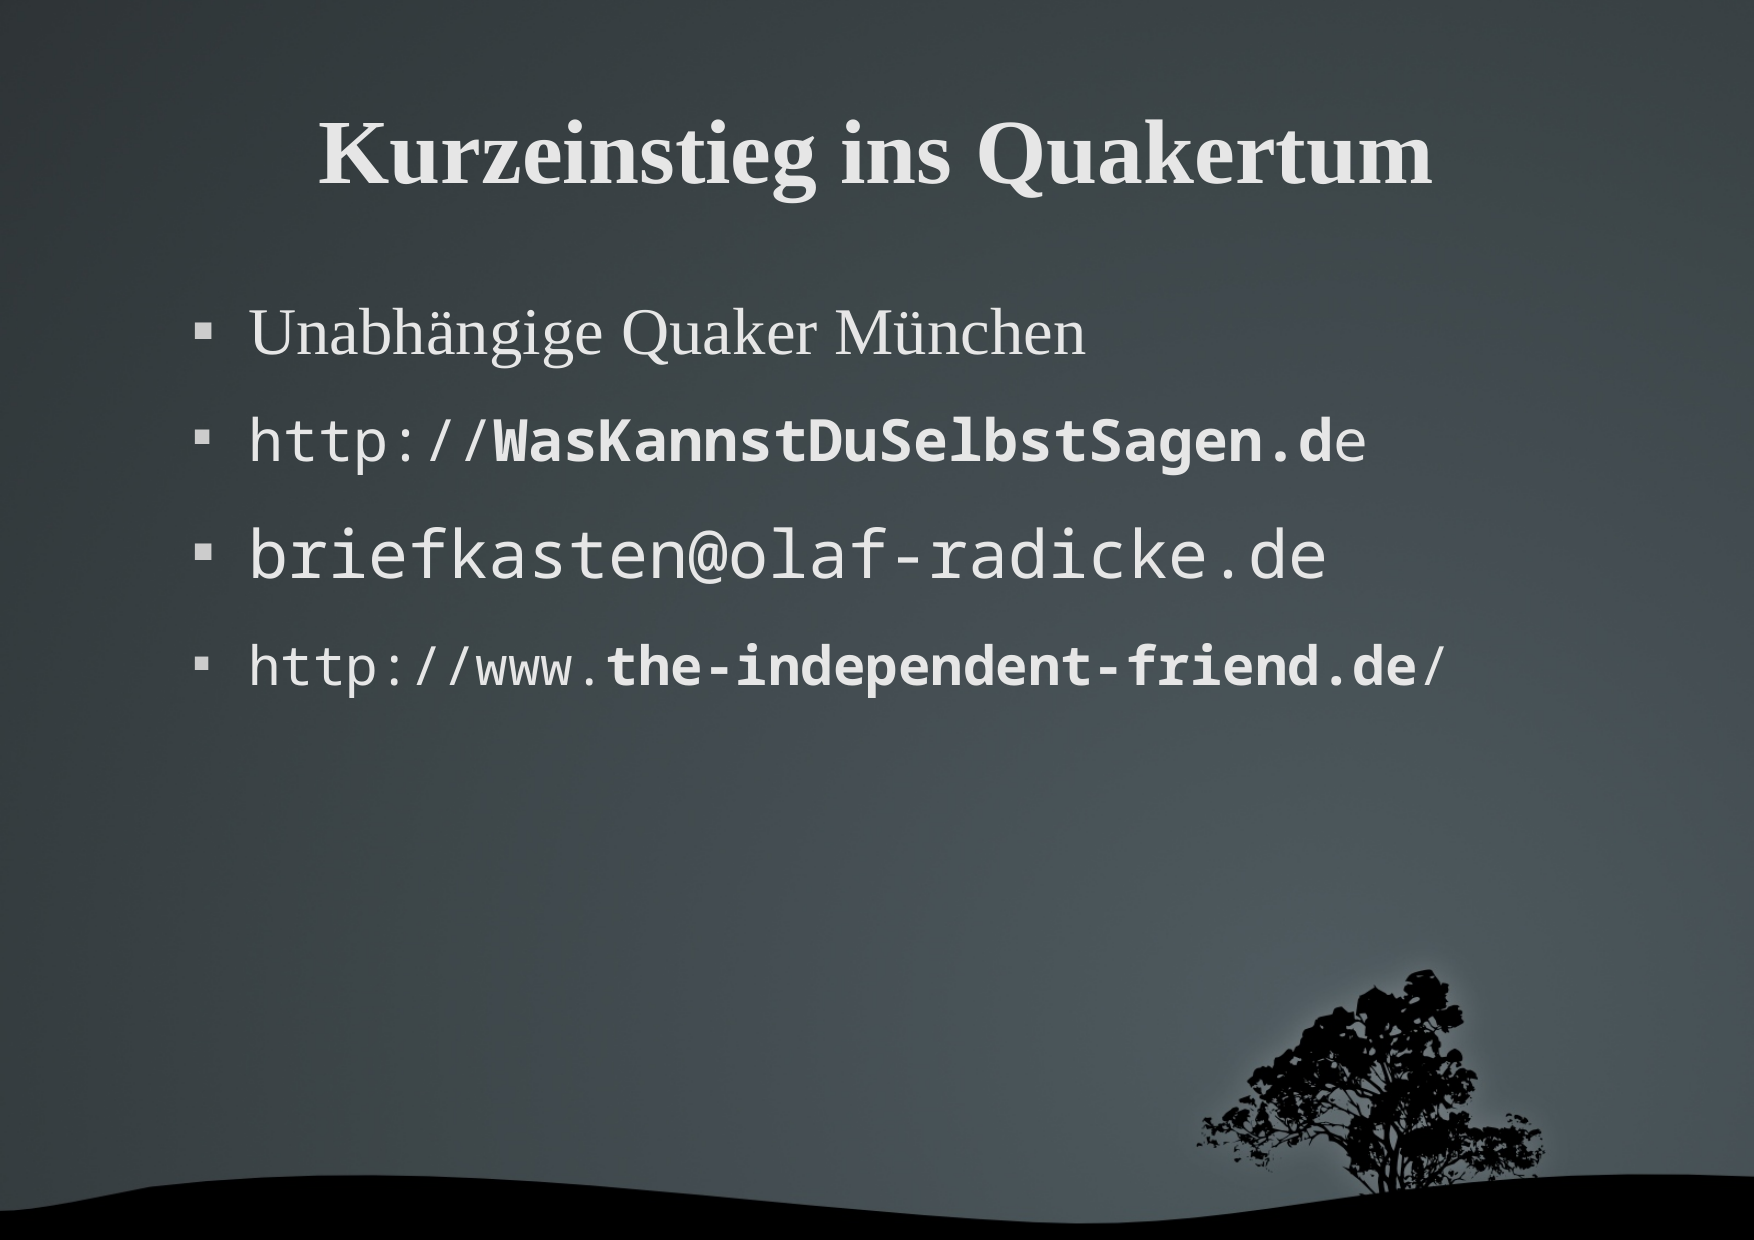

# Kurzeinstieg ins Quakertum
Unabhängige Quaker München
http://WasKannstDuSelbstSagen.de
briefkasten@olaf-radicke.de
http://www.the-independent-friend.de/